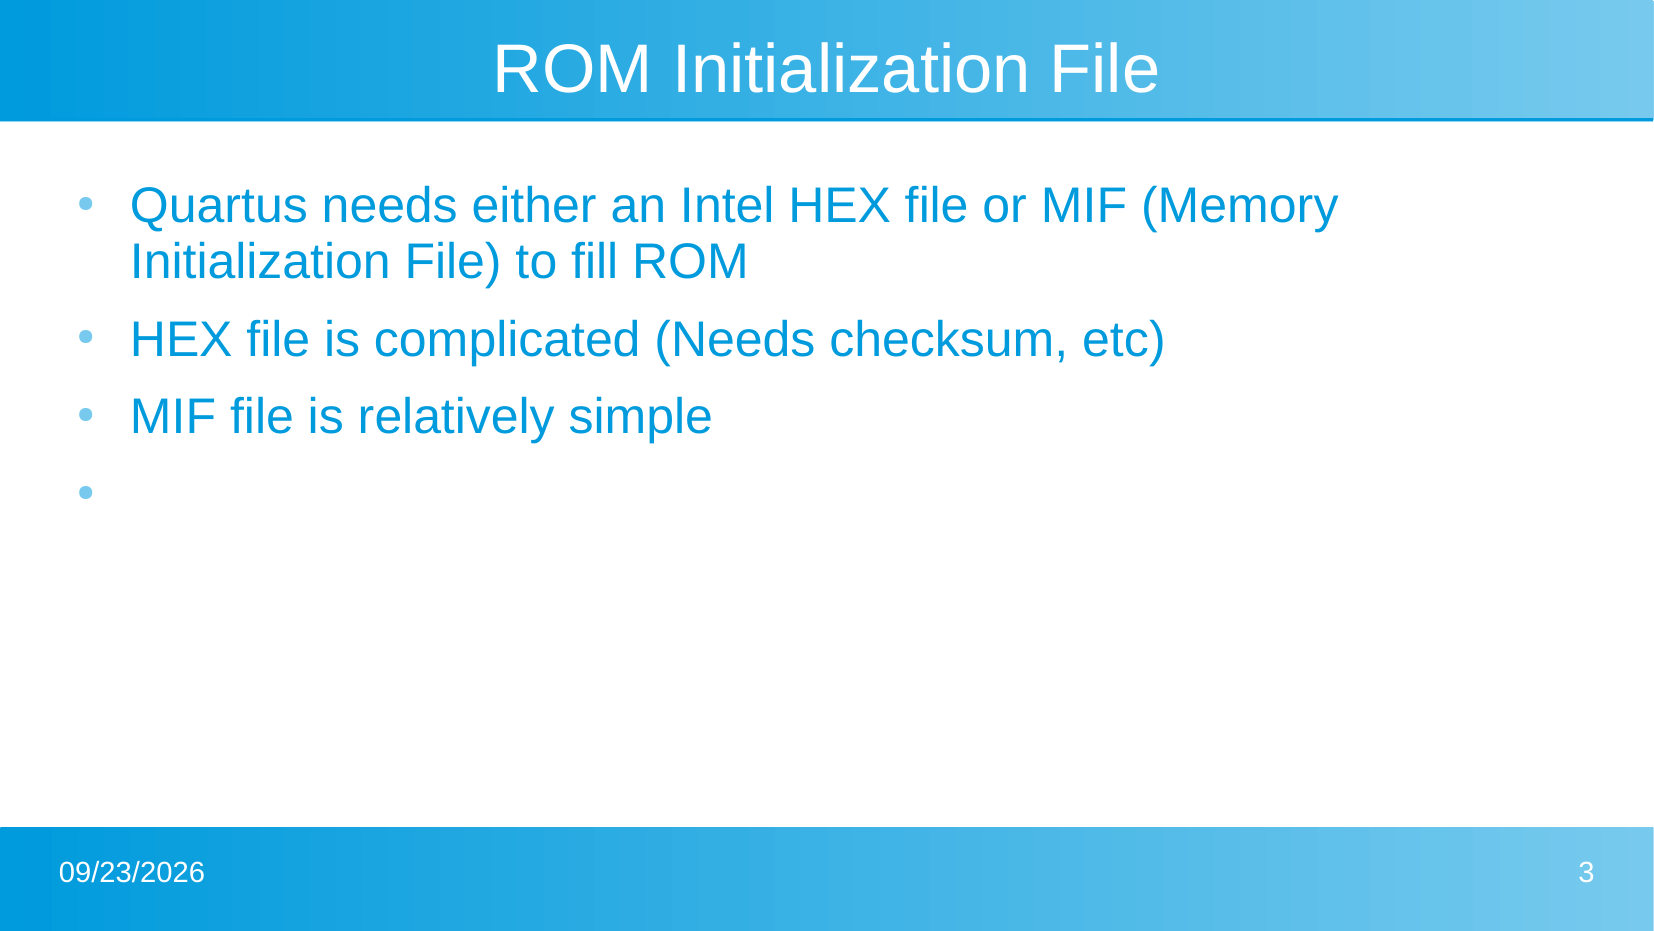

# ROM Initialization File
Quartus needs either an Intel HEX file or MIF (Memory Initialization File) to fill ROM
HEX file is complicated (Needs checksum, etc)
MIF file is relatively simple
3